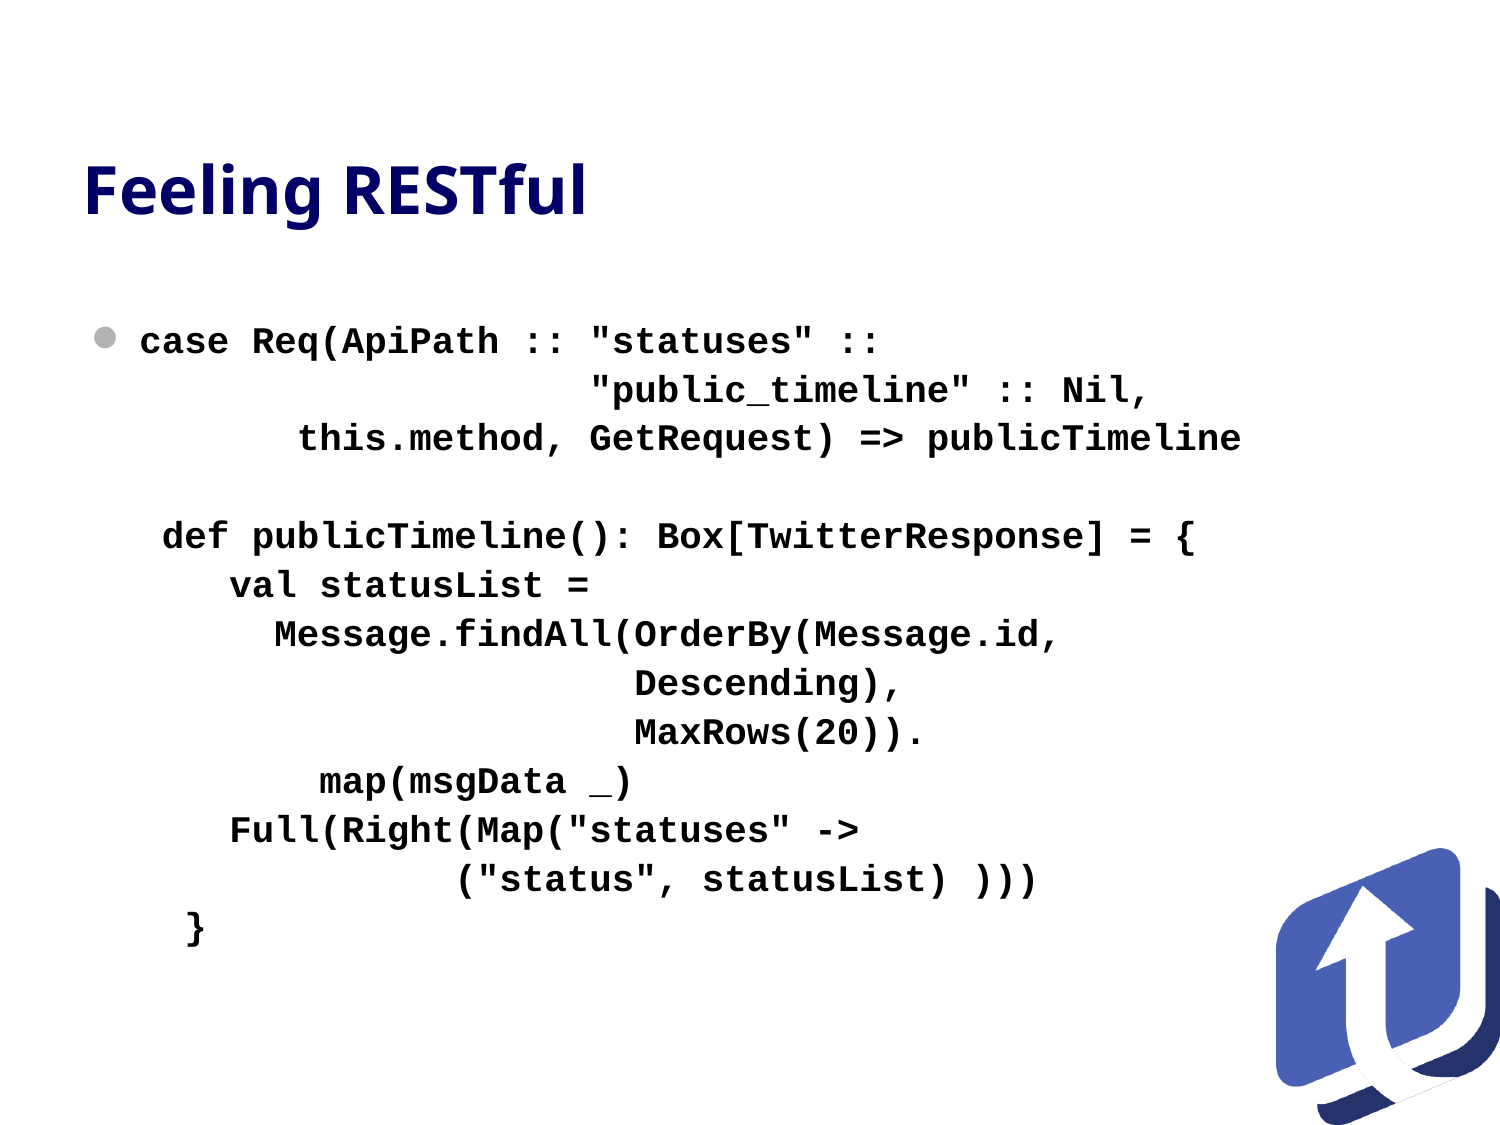

# Feeling RESTful
case Req(ApiPath :: "statuses" ::
 "public_timeline" :: Nil,
 this.method, GetRequest) => publicTimeline
 def publicTimeline(): Box[TwitterResponse] = {
 val statusList =
 Message.findAll(OrderBy(Message.id,
 Descending),
 MaxRows(20)).
 map(msgData _)
 Full(Right(Map("statuses" ->
 ("status", statusList) )))
 }